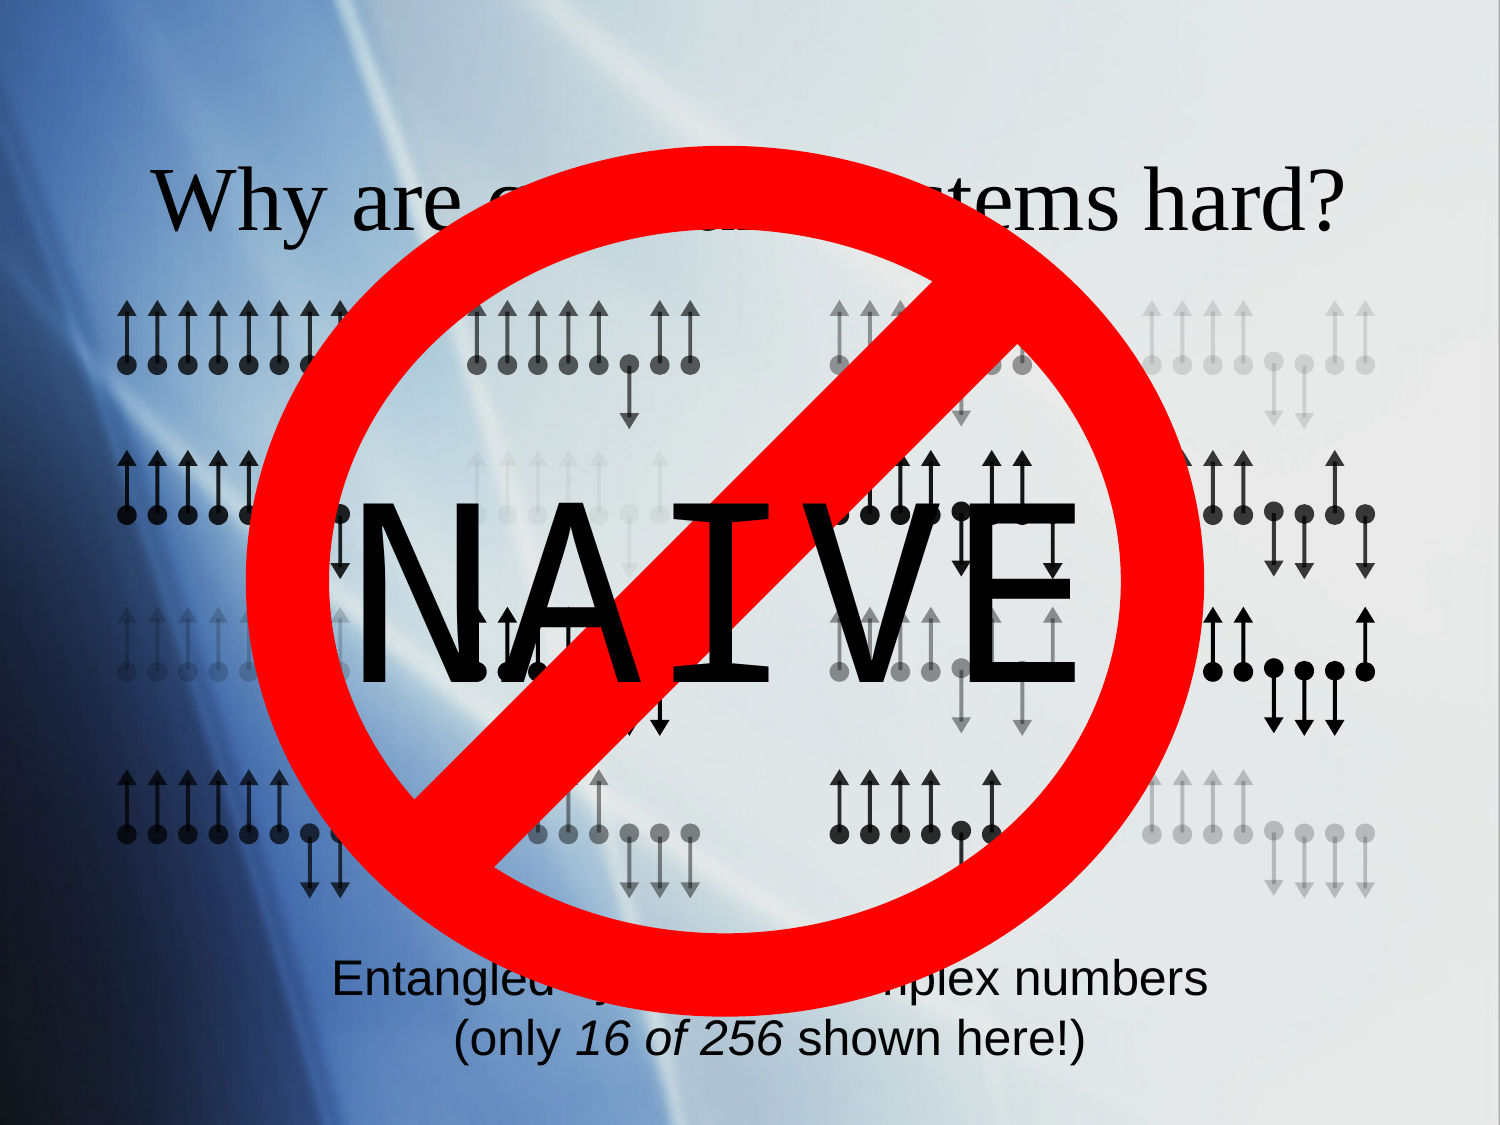

# Why are quantum systems hard?
NAIVE
Entangled system: 28 complex numbers
(only 16 of 256 shown here!)